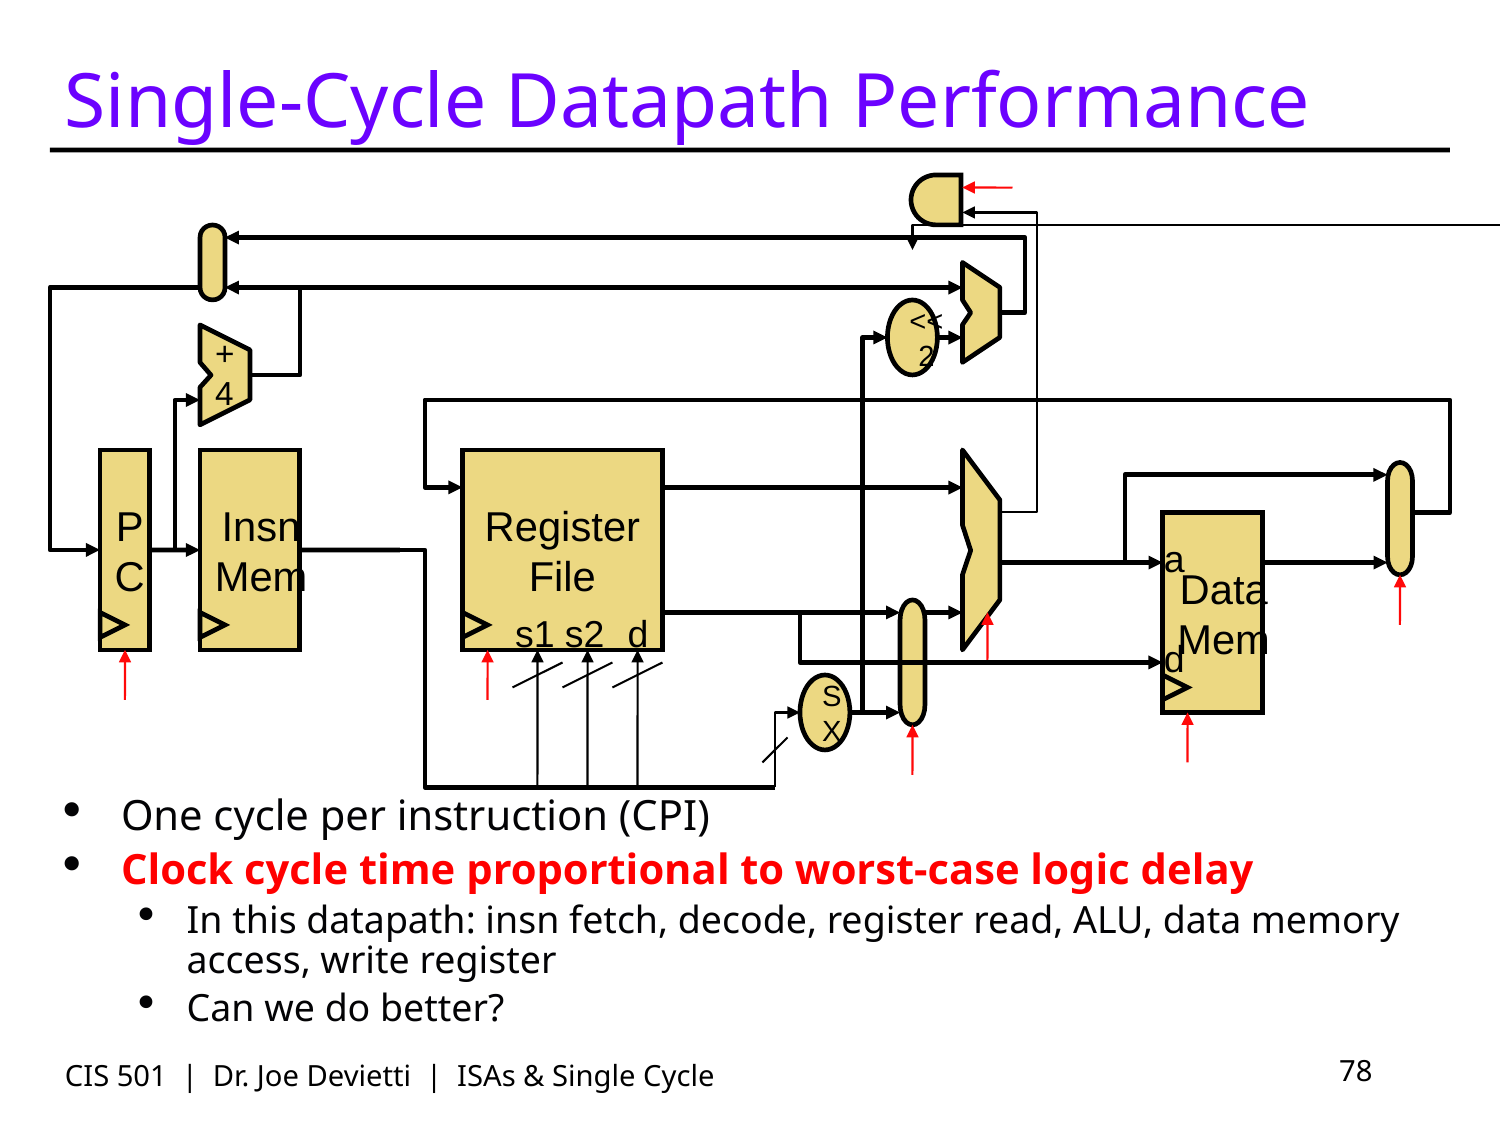

Single-Cycle Datapath Performance
<<
2
+
4
P
C
Insn
Mem
Register
File
Data
Mem
a
s1
s2
d
d
S
X
One cycle per instruction (CPI)
Clock cycle time proportional to worst-case logic delay
In this datapath: insn fetch, decode, register read, ALU, data memory access, write register
Can we do better?
CIS 501 | Dr. Joe Devietti | ISAs & Single Cycle